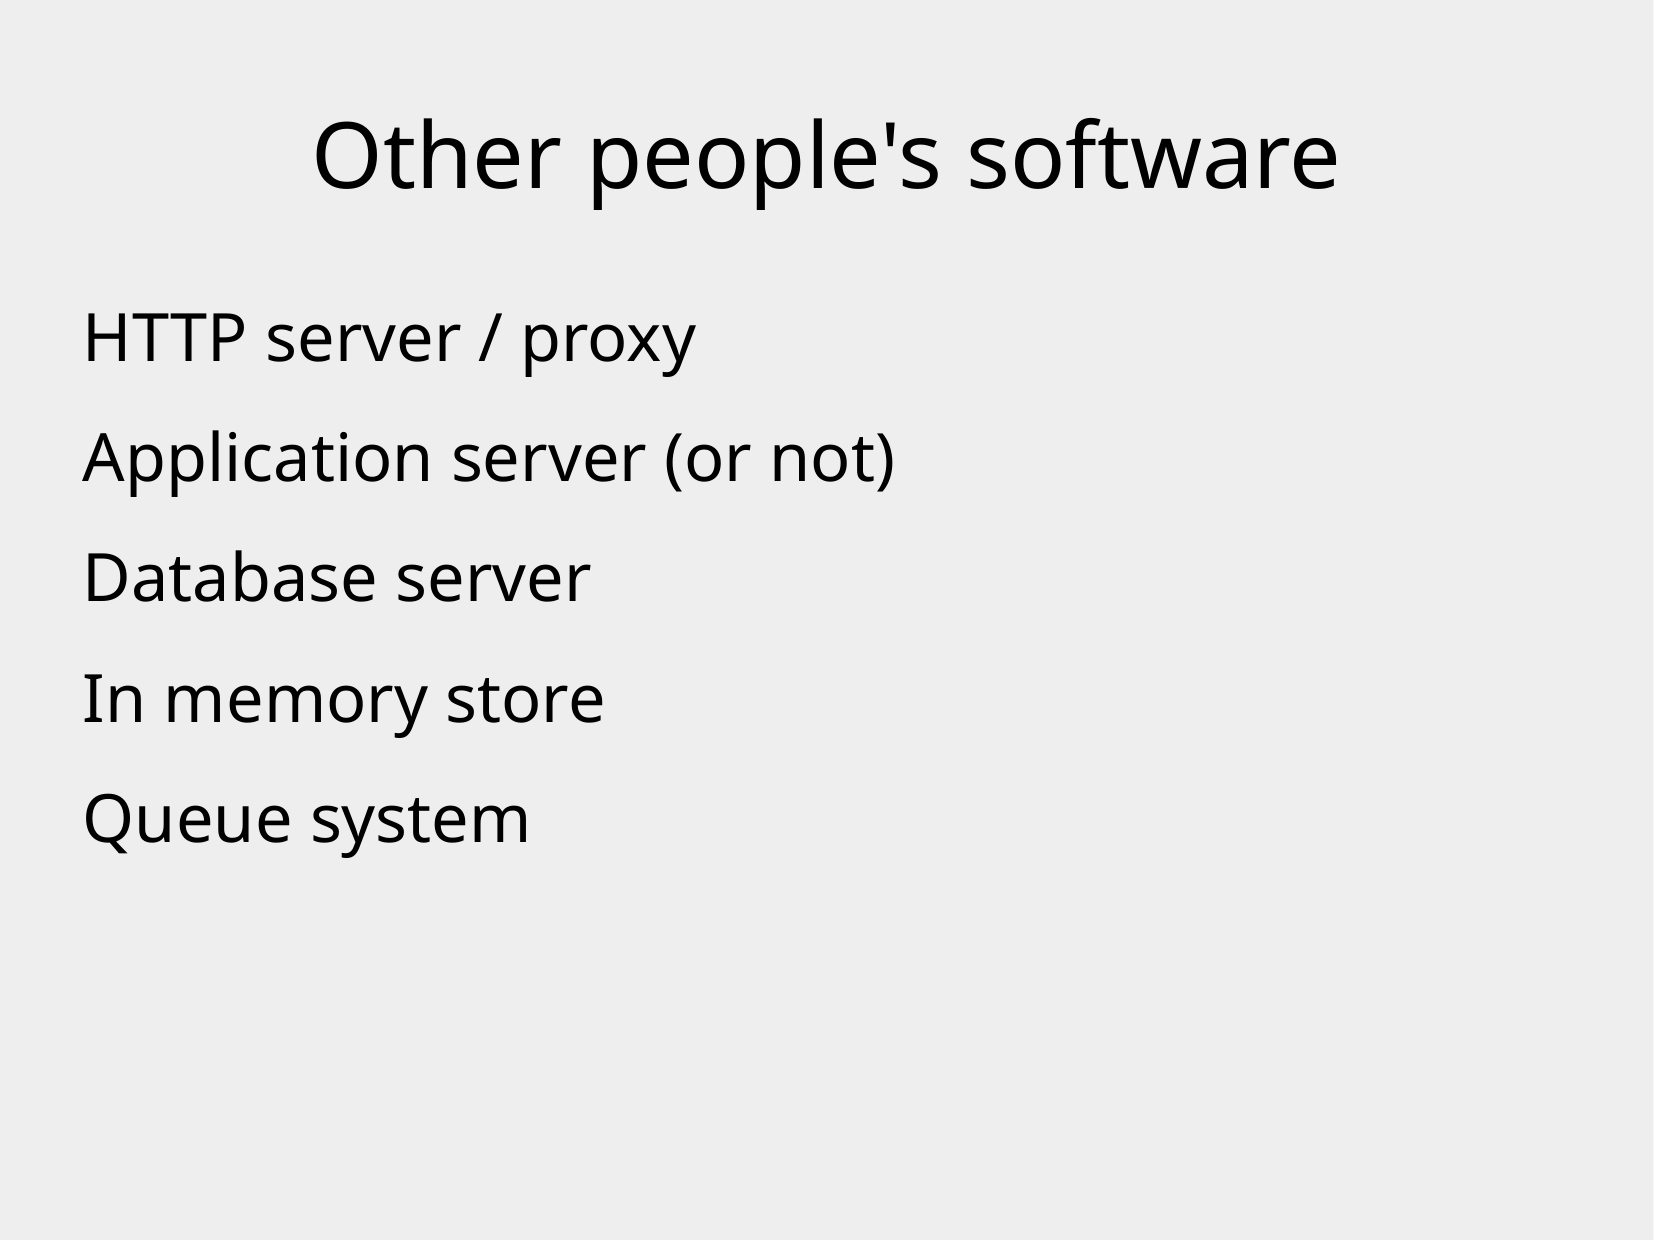

# Other people's software
HTTP server / proxy
Application server (or not)
Database server
In memory store
Queue system